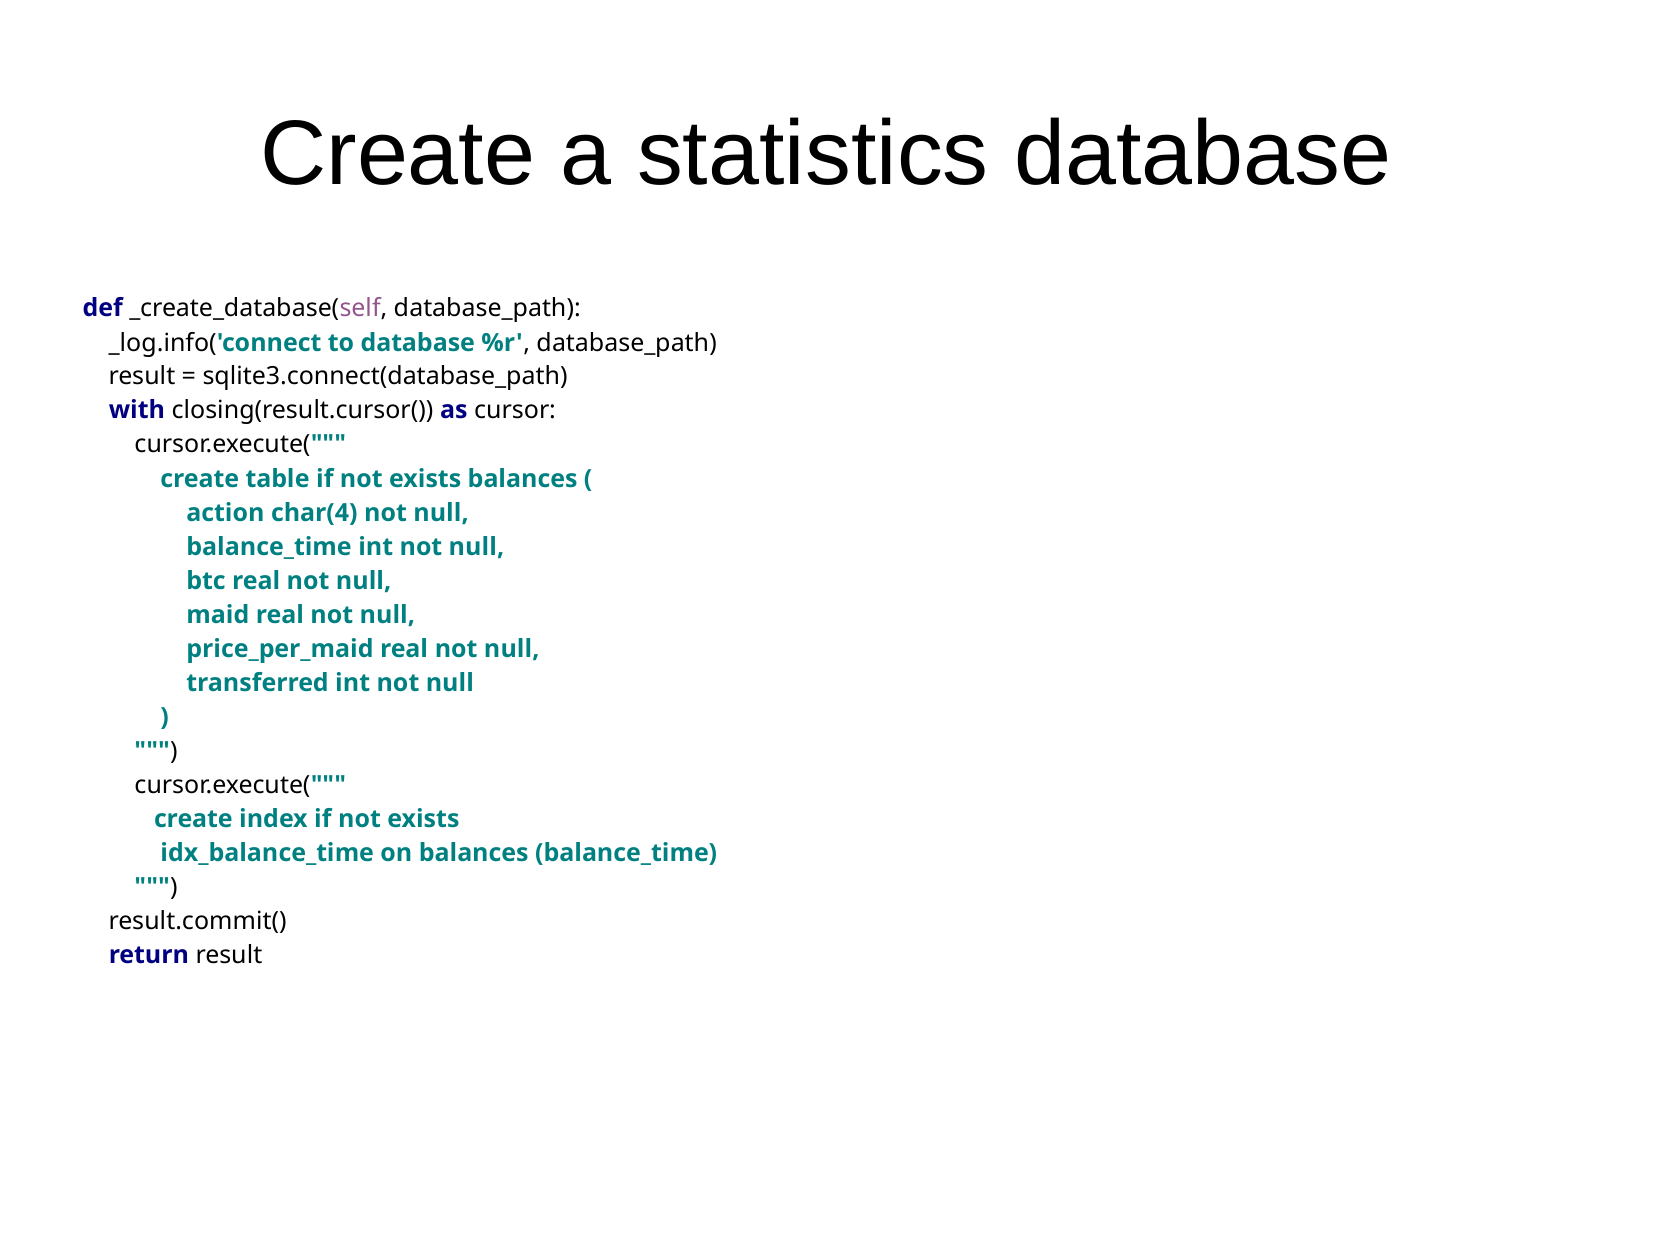

# Create a statistics database
def _create_database(self, database_path):
 _log.info('connect to database %r', database_path)
 result = sqlite3.connect(database_path)
 with closing(result.cursor()) as cursor:
 cursor.execute("""
 create table if not exists balances (
 action char(4) not null,
 balance_time int not null,
 btc real not null,
 maid real not null,
 price_per_maid real not null,
 transferred int not null
 )
 """)
 cursor.execute("""
 create index if not exists
 idx_balance_time on balances (balance_time)
 """)
 result.commit()
 return result